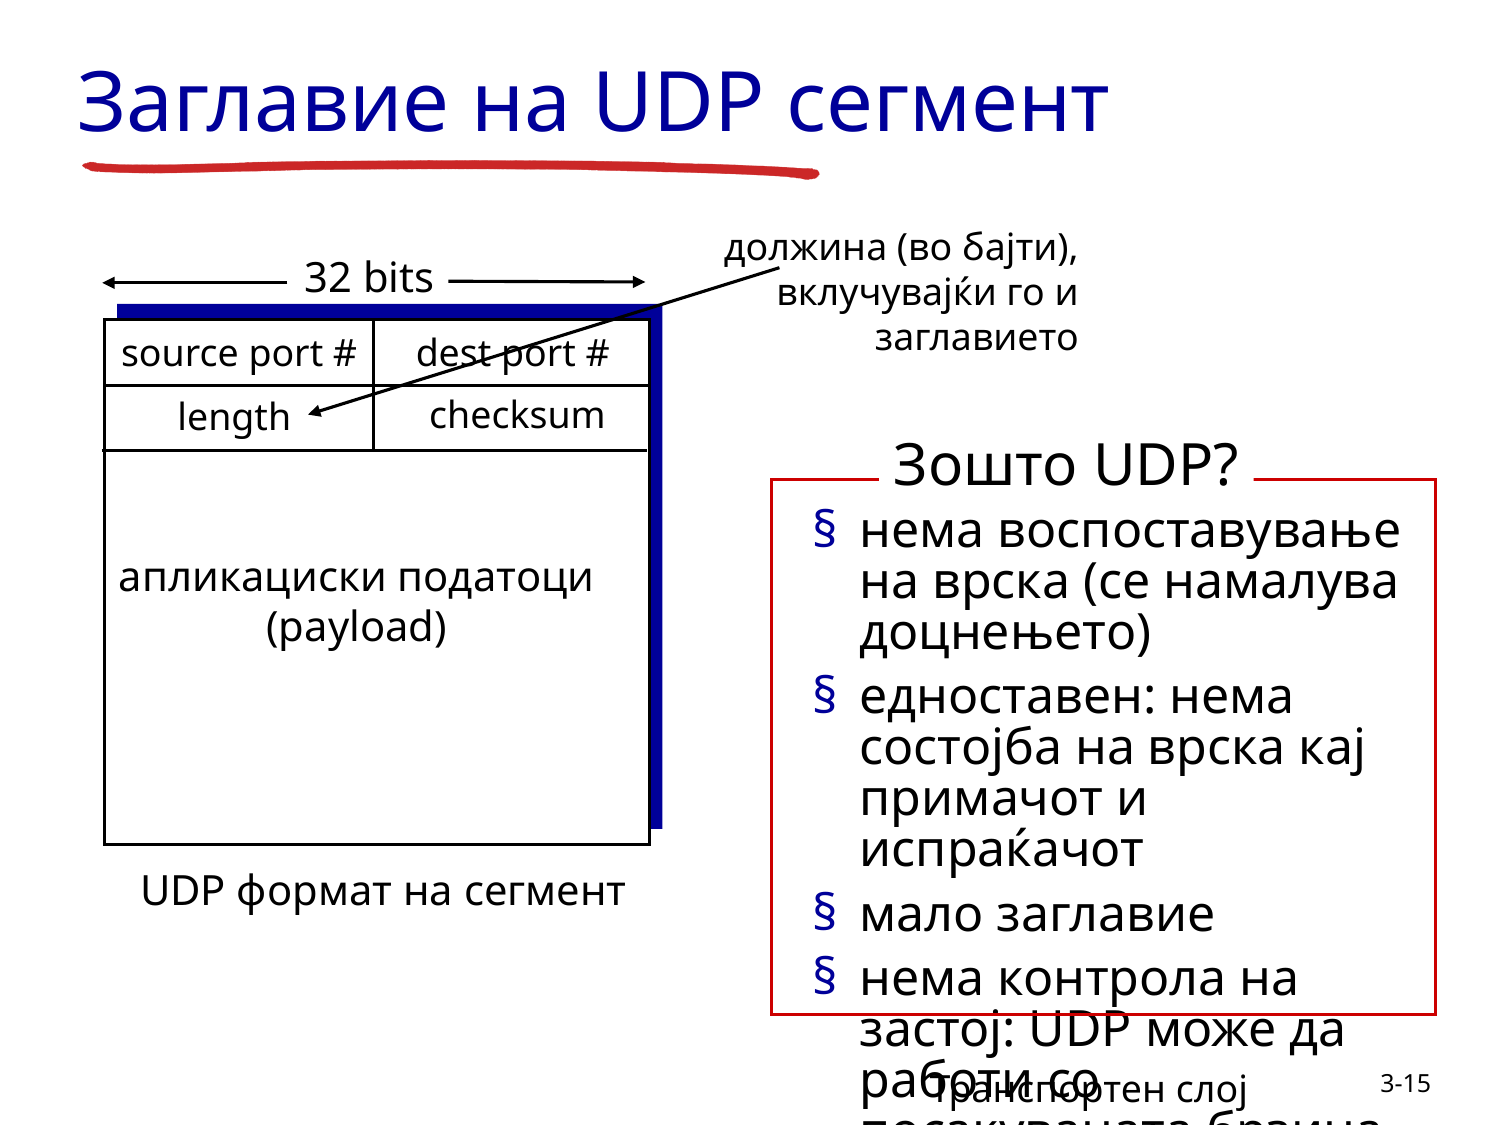

# Заглавие на UDP сегмент
должина (во бајти), вклучувајќи го и заглавието
32 bits
source port #
dest port #
checksum
length
Зошто UDP?
нема воспоставување на врска (се намалува доцнењето)
едноставен: нема состојба на врска кај примачот и испраќачот
мало заглавие
нема контрола на застој: UDP може да работи со посакуваната брзина
апликациски податоци
(payload)
UDP формат на сегмент
Транспортен слој